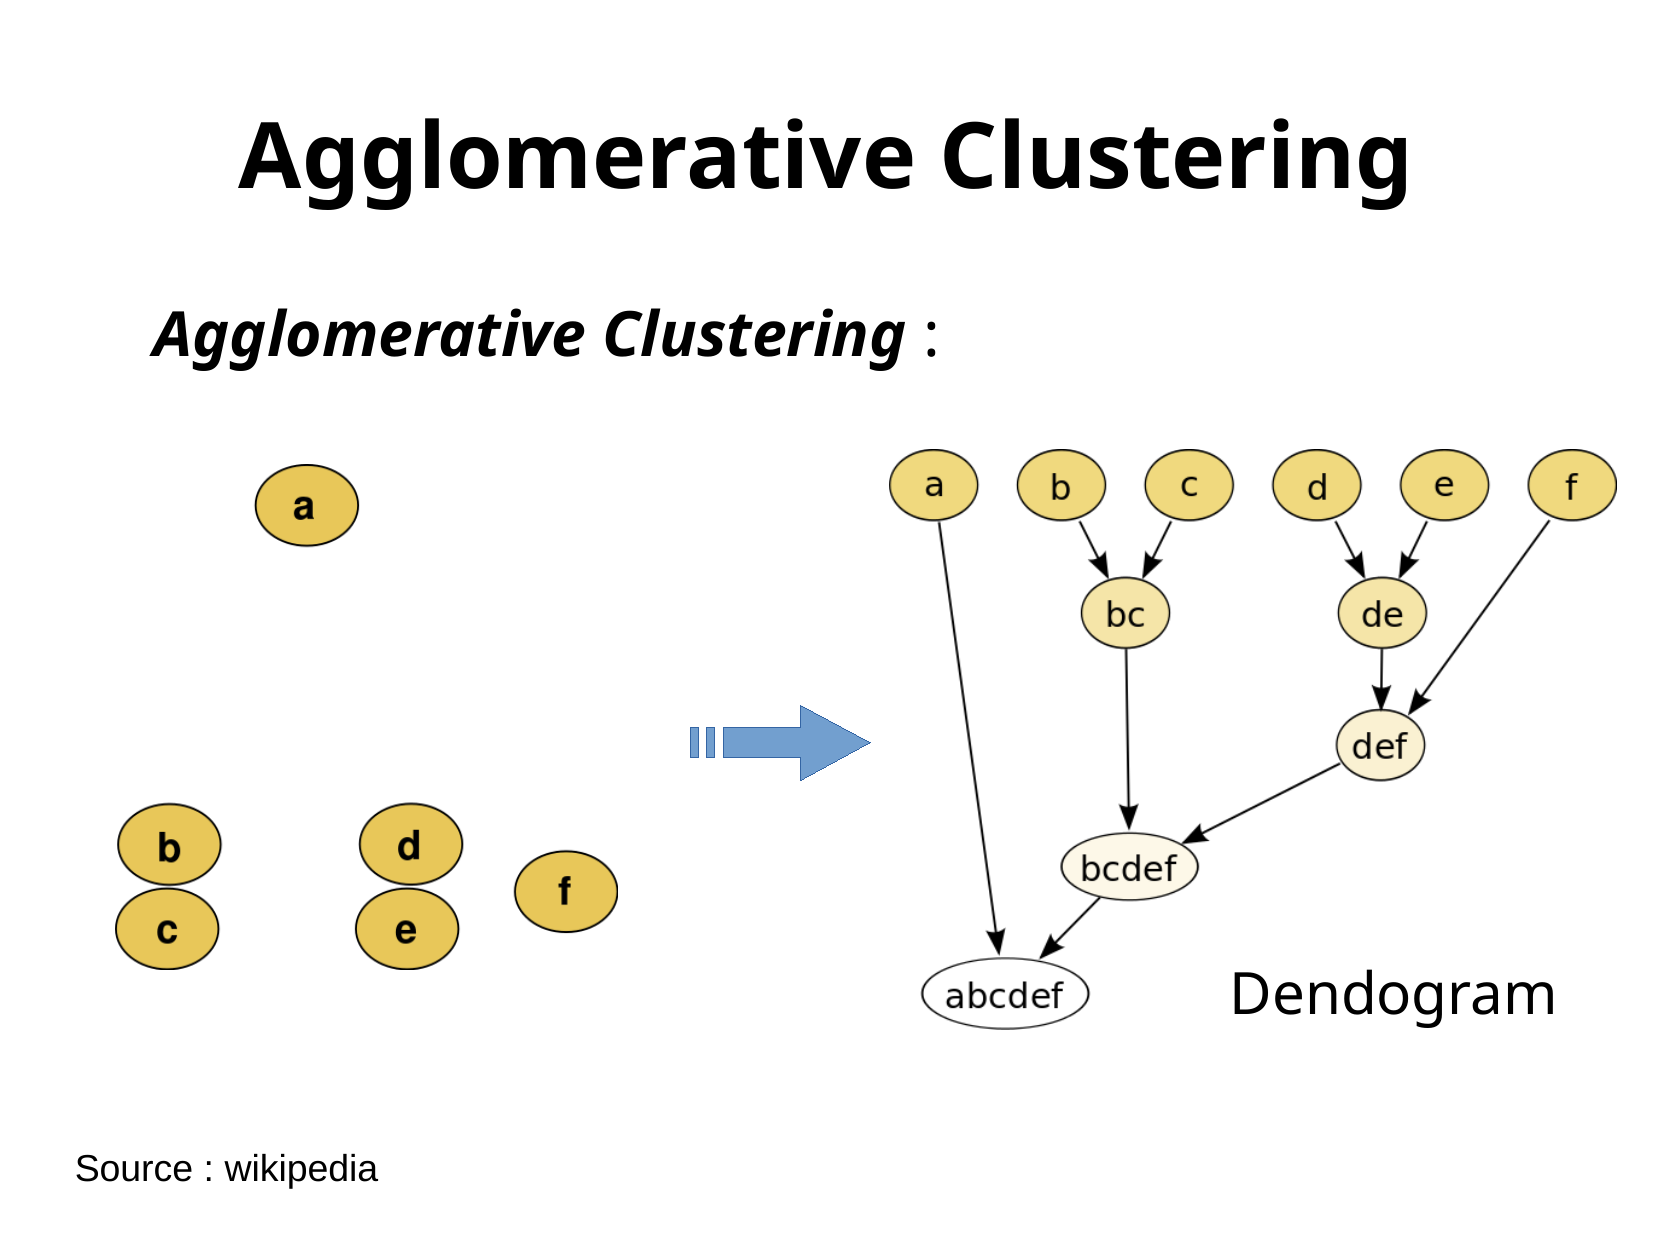

# Agglomerative Clustering
Agglomerative Clustering :
Dendogram
Source : wikipedia